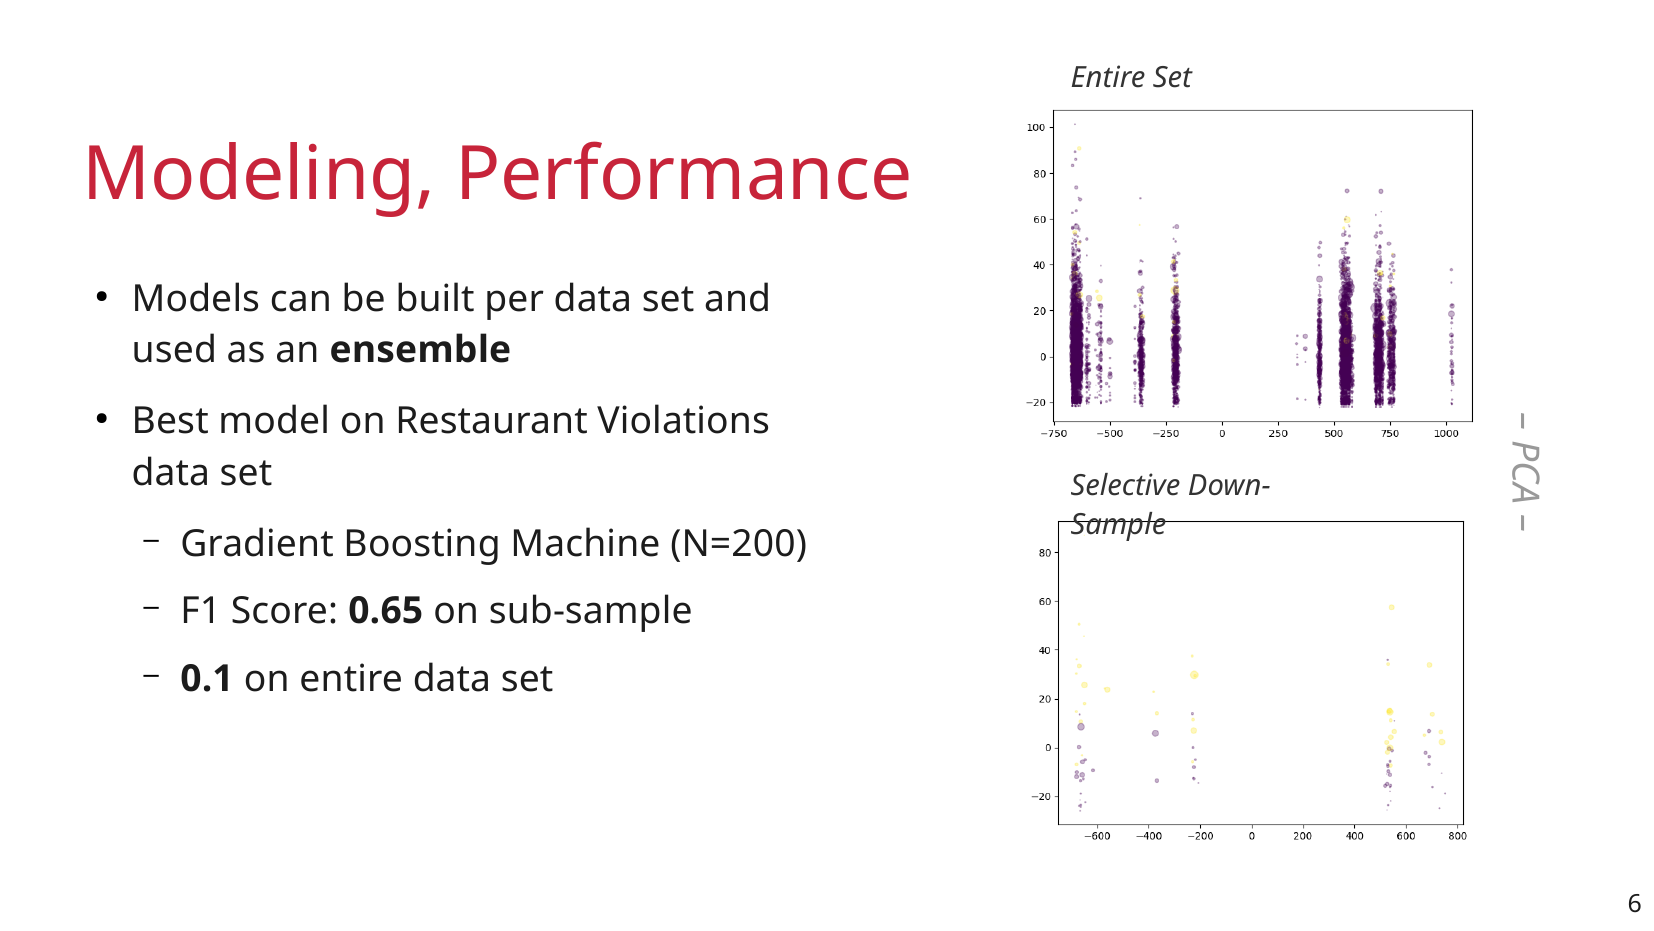

Entire Set
# Modeling, Performance
Models can be built per data set and used as an ensemble
Best model on Restaurant Violations data set
Gradient Boosting Machine (N=200)
F1 Score: 0.65 on sub-sample
0.1 on entire data set
– PCA –
Selective Down-Sample